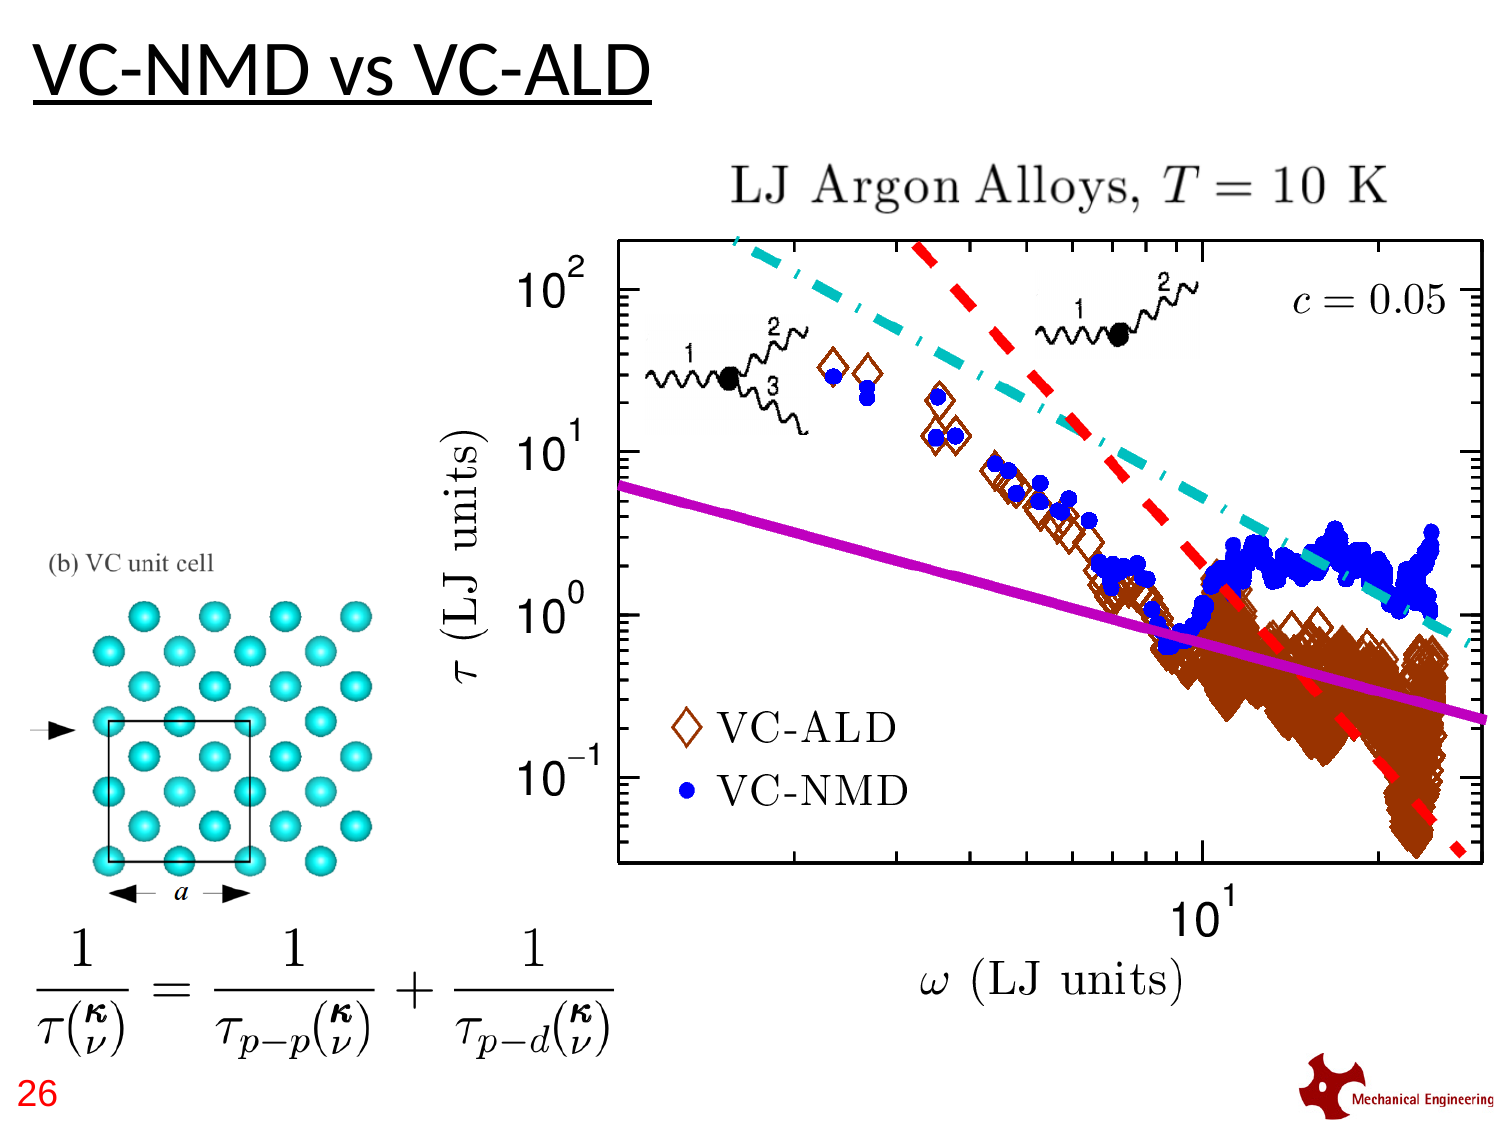

# VC-NMD vs VC-ALD
VC Unit Cell